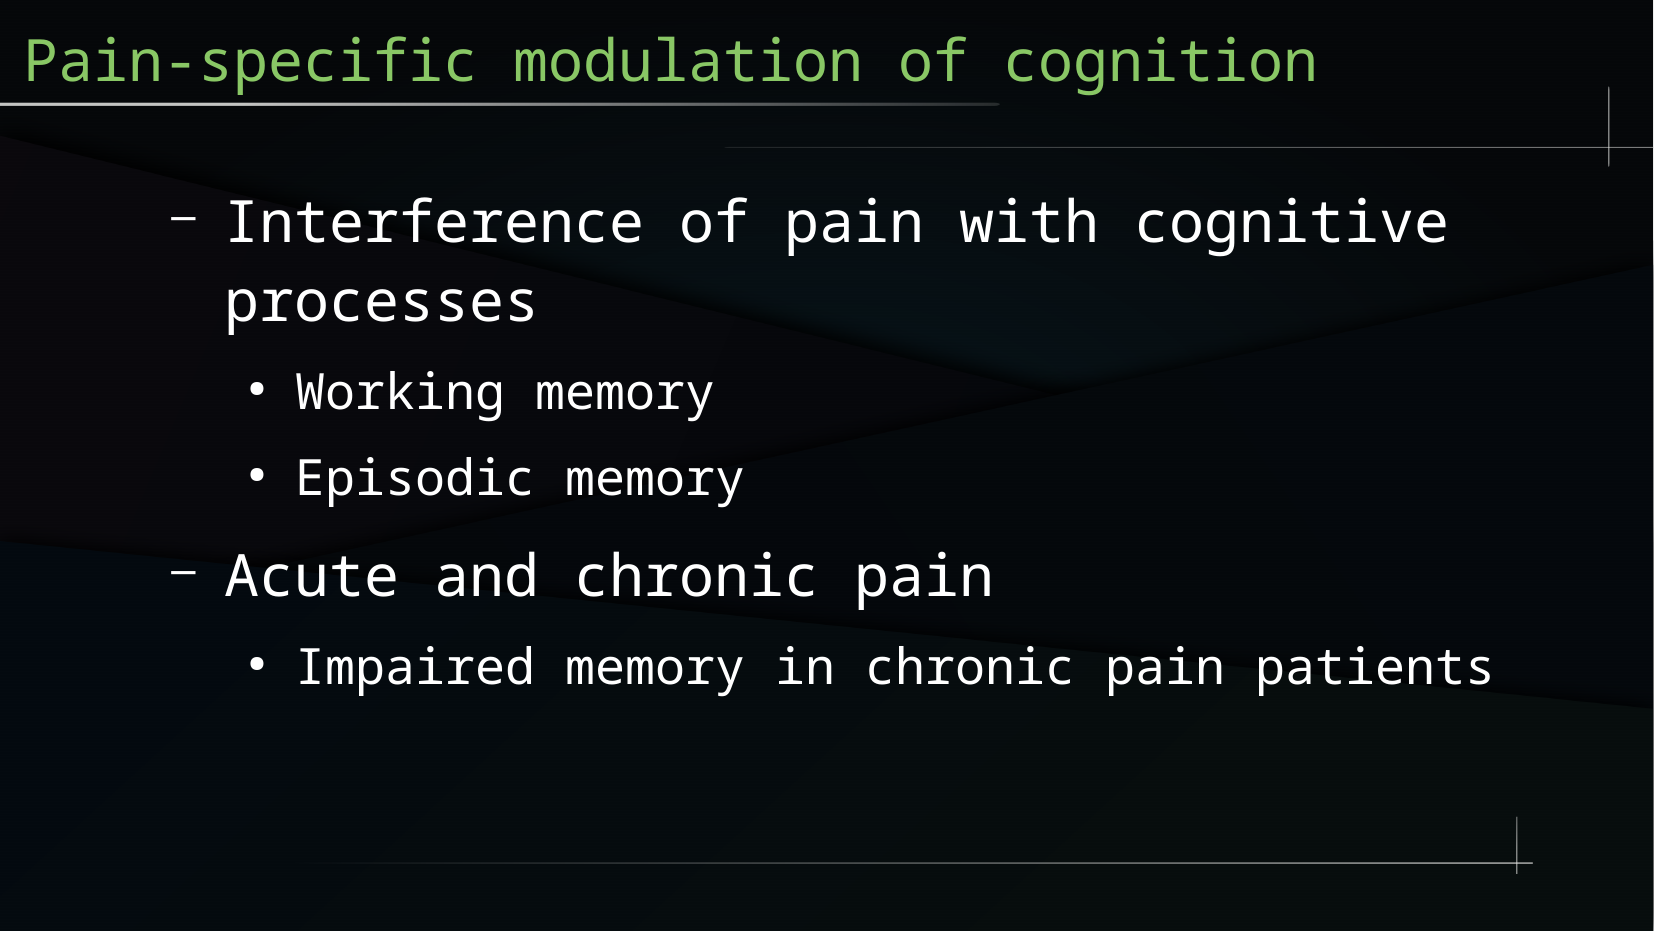

# Pain-specific modulation of cognition
Interference of pain with cognitive processes
Working memory
Episodic memory
Acute and chronic pain
Impaired memory in chronic pain patients